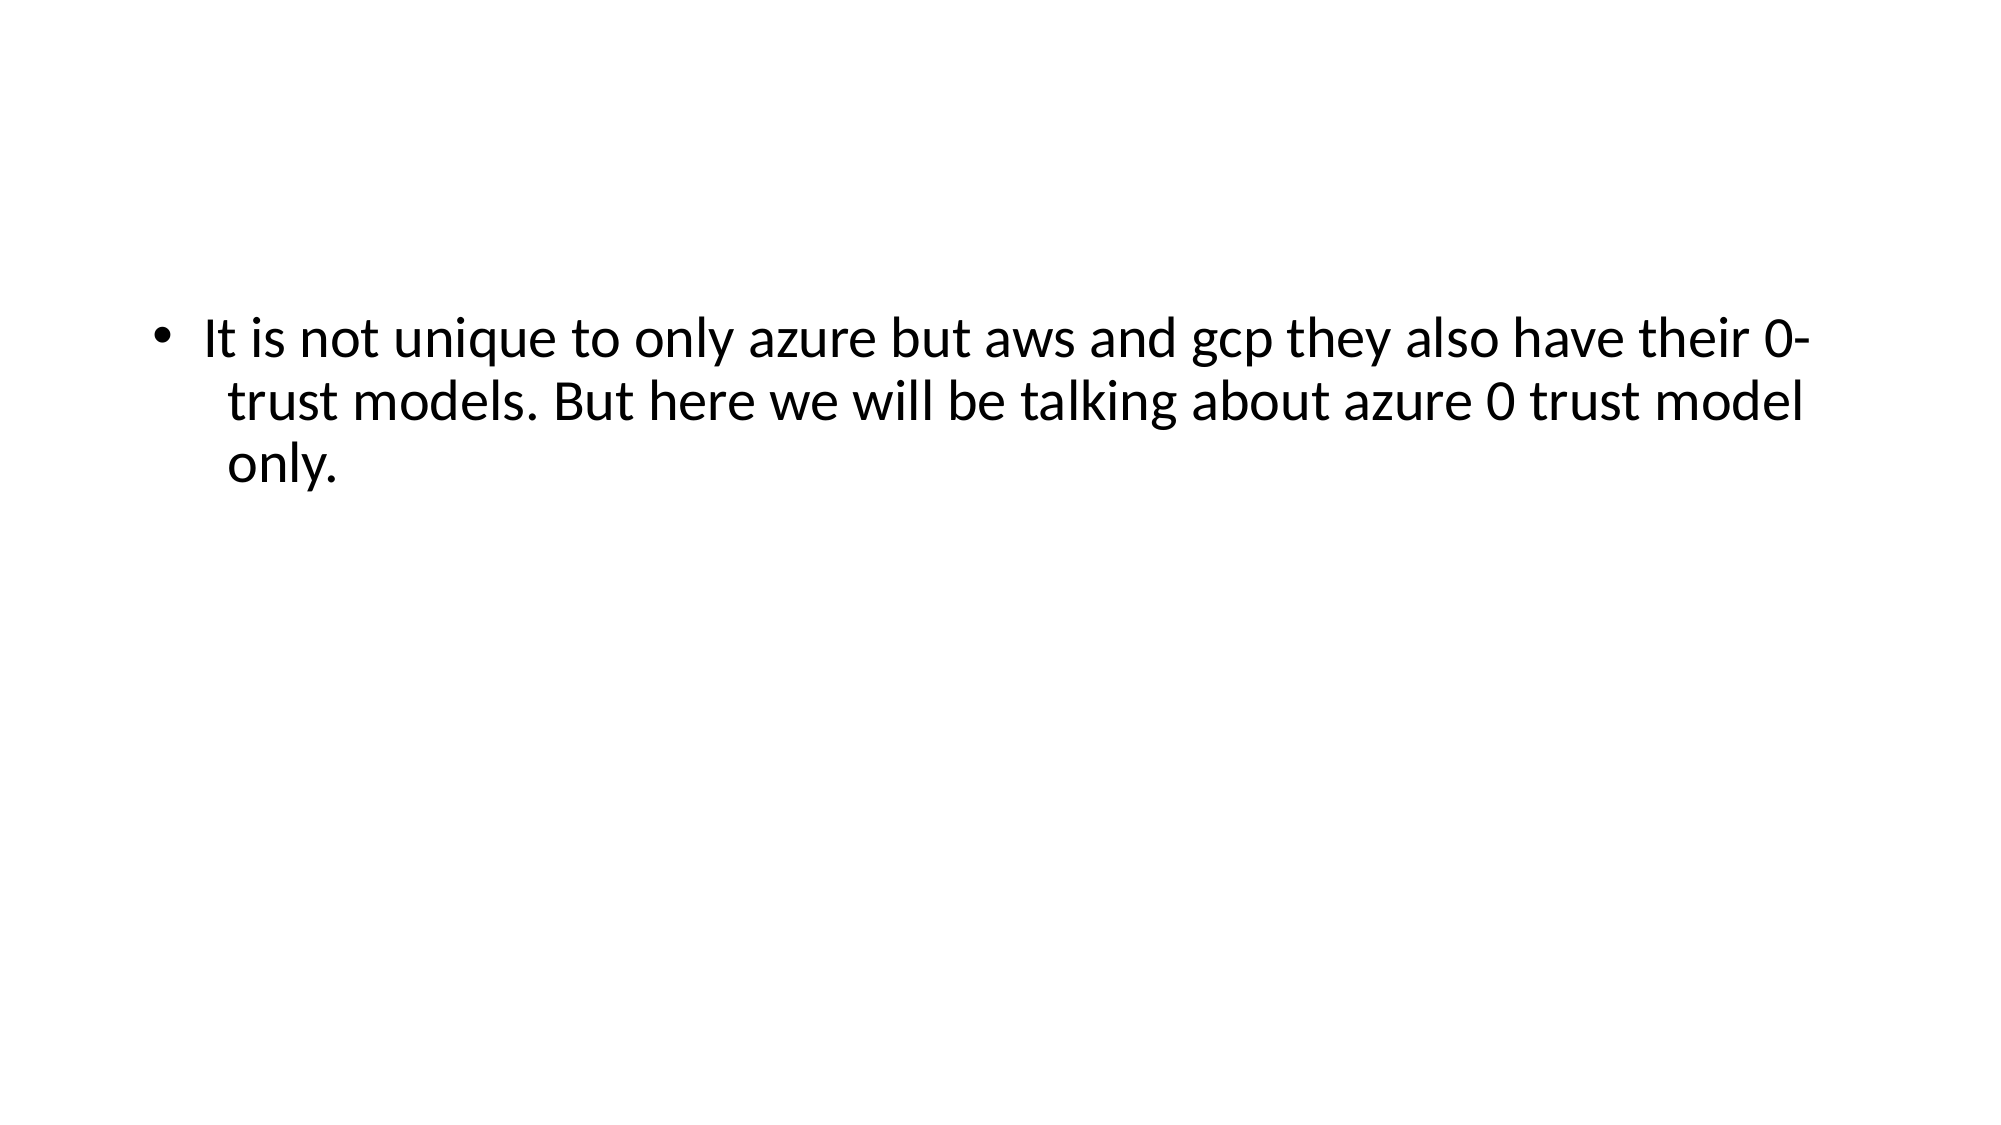

#
 It is not unique to only azure but aws and gcp they also have their 0-trust models. But here we will be talking about azure 0 trust model only.